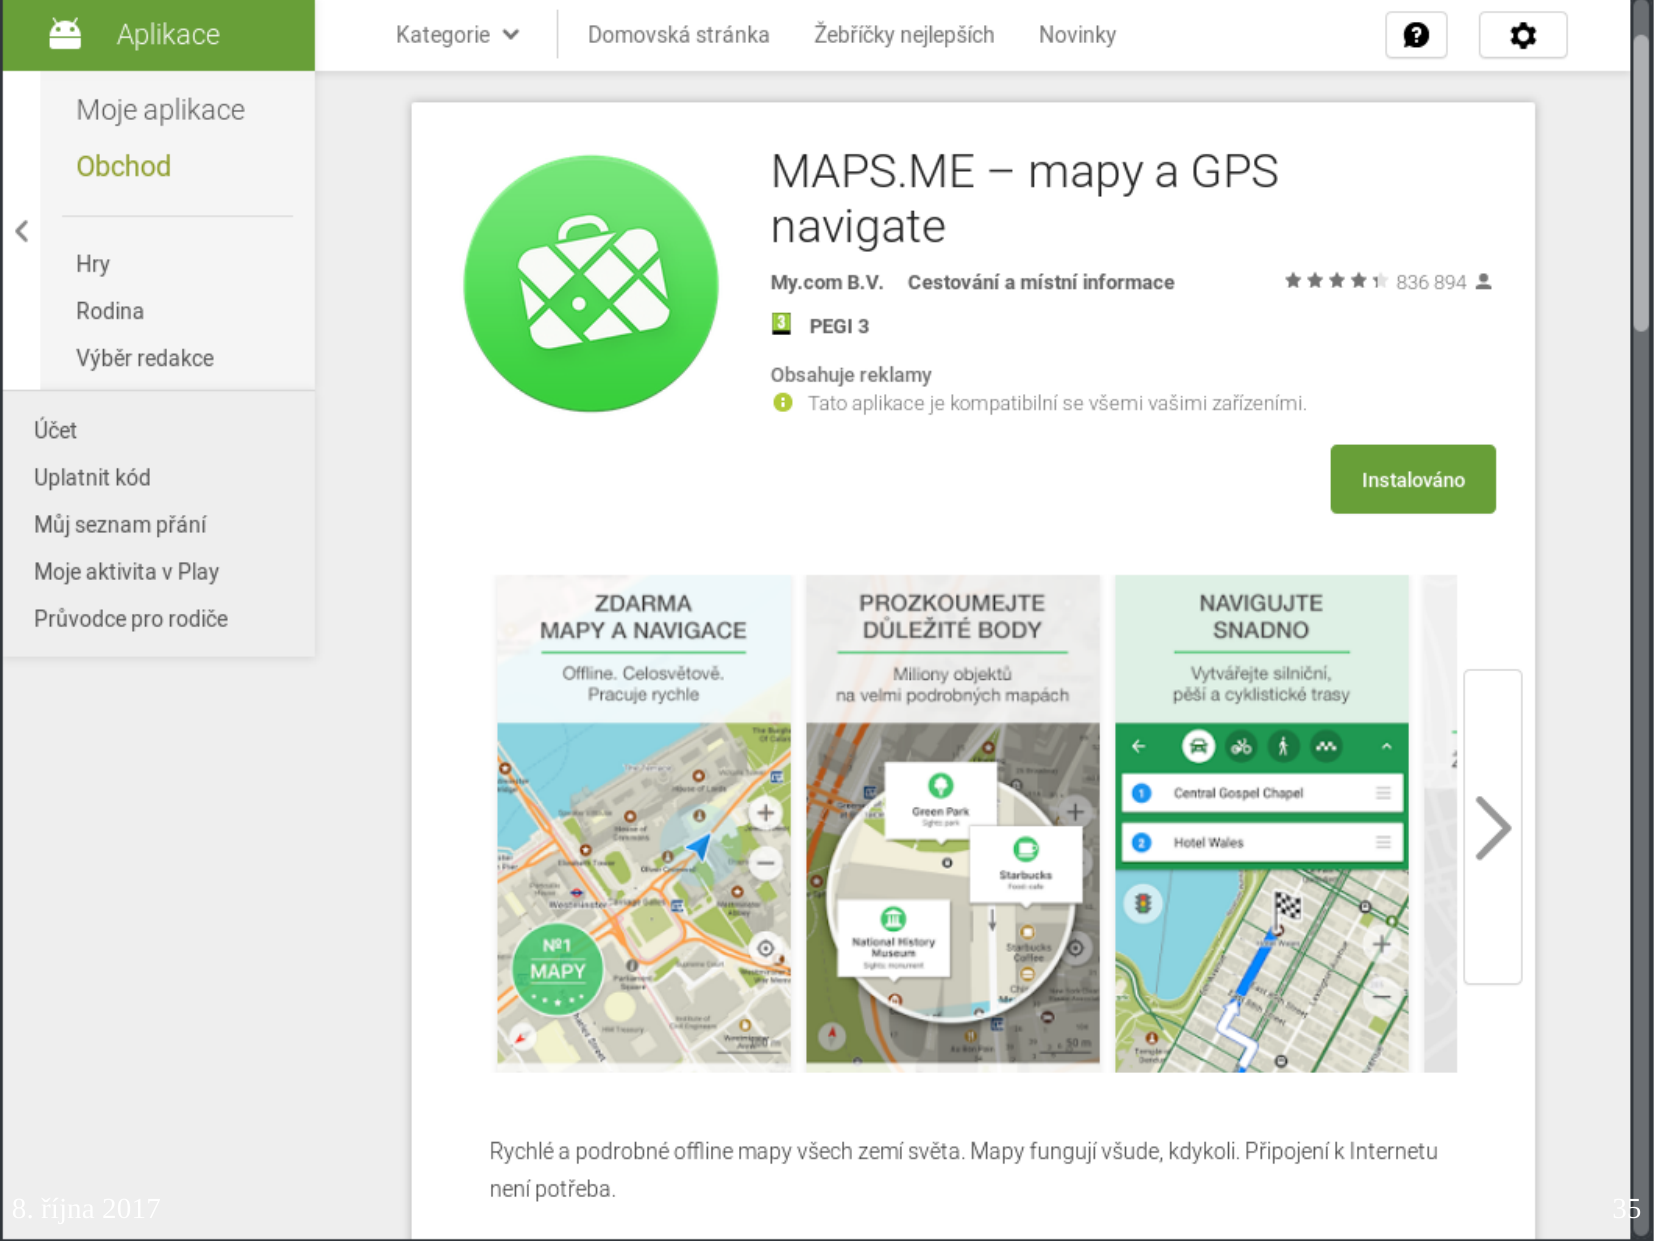

18. listopadu 2015
Marián Kyral - GISday 2015, Praha
35